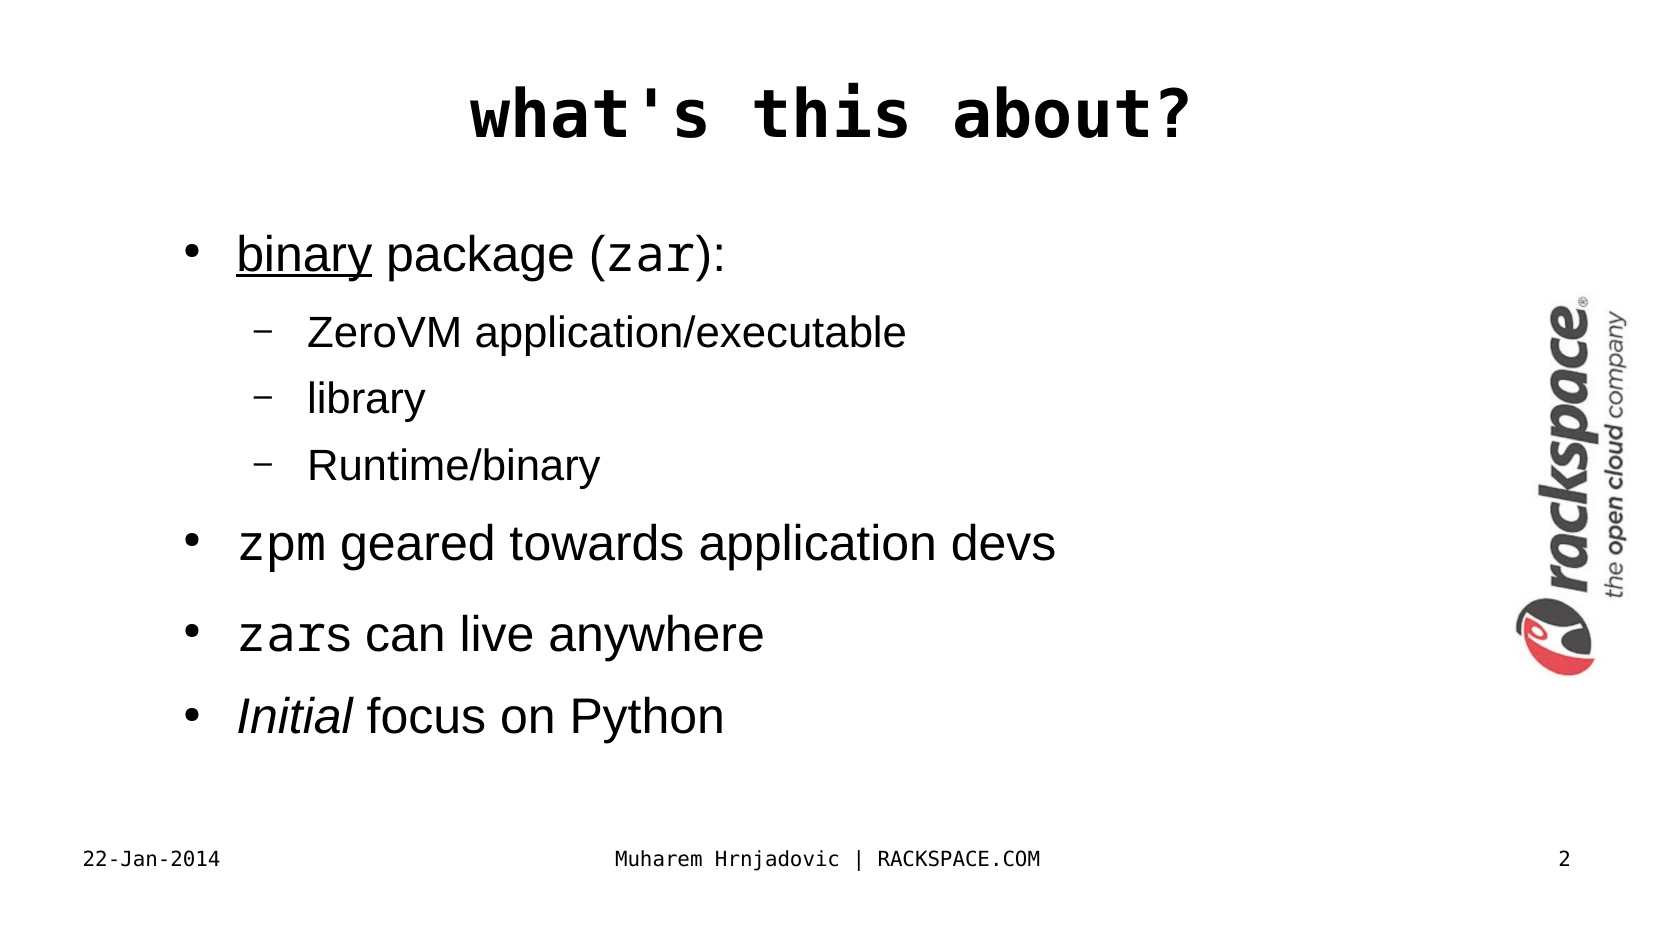

# what's this about?
binary package (zar):
ZeroVM application/executable
library
Runtime/binary
zpm geared towards application devs
zars can live anywhere
Initial focus on Python
22-Jan-2014
Muharem Hrnjadovic | RACKSPACE.COM
2